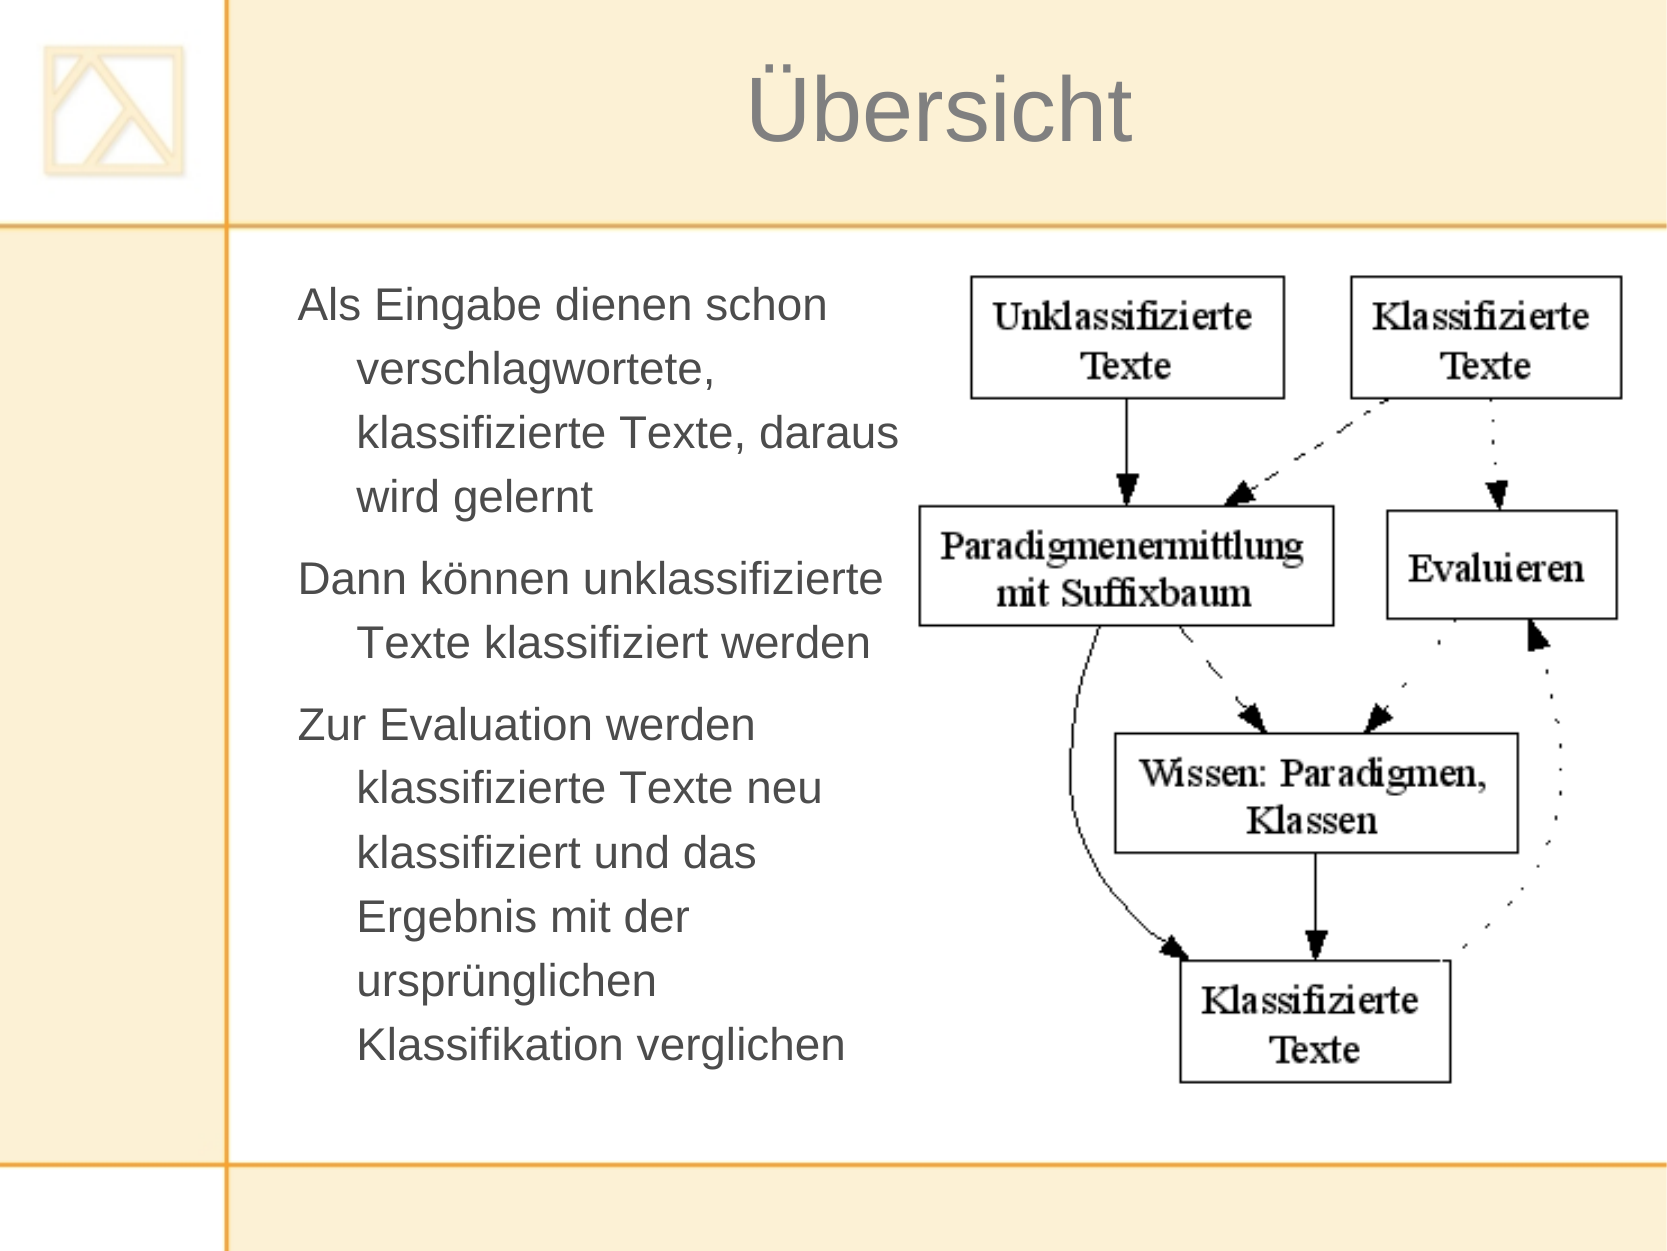

# Übersicht
Als Eingabe dienen schon verschlagwortete, klassifizierte Texte, daraus wird gelernt
Dann können unklassifizierte Texte klassifiziert werden
Zur Evaluation werden klassifizierte Texte neu klassifiziert und das Ergebnis mit der ursprünglichen Klassifikation verglichen